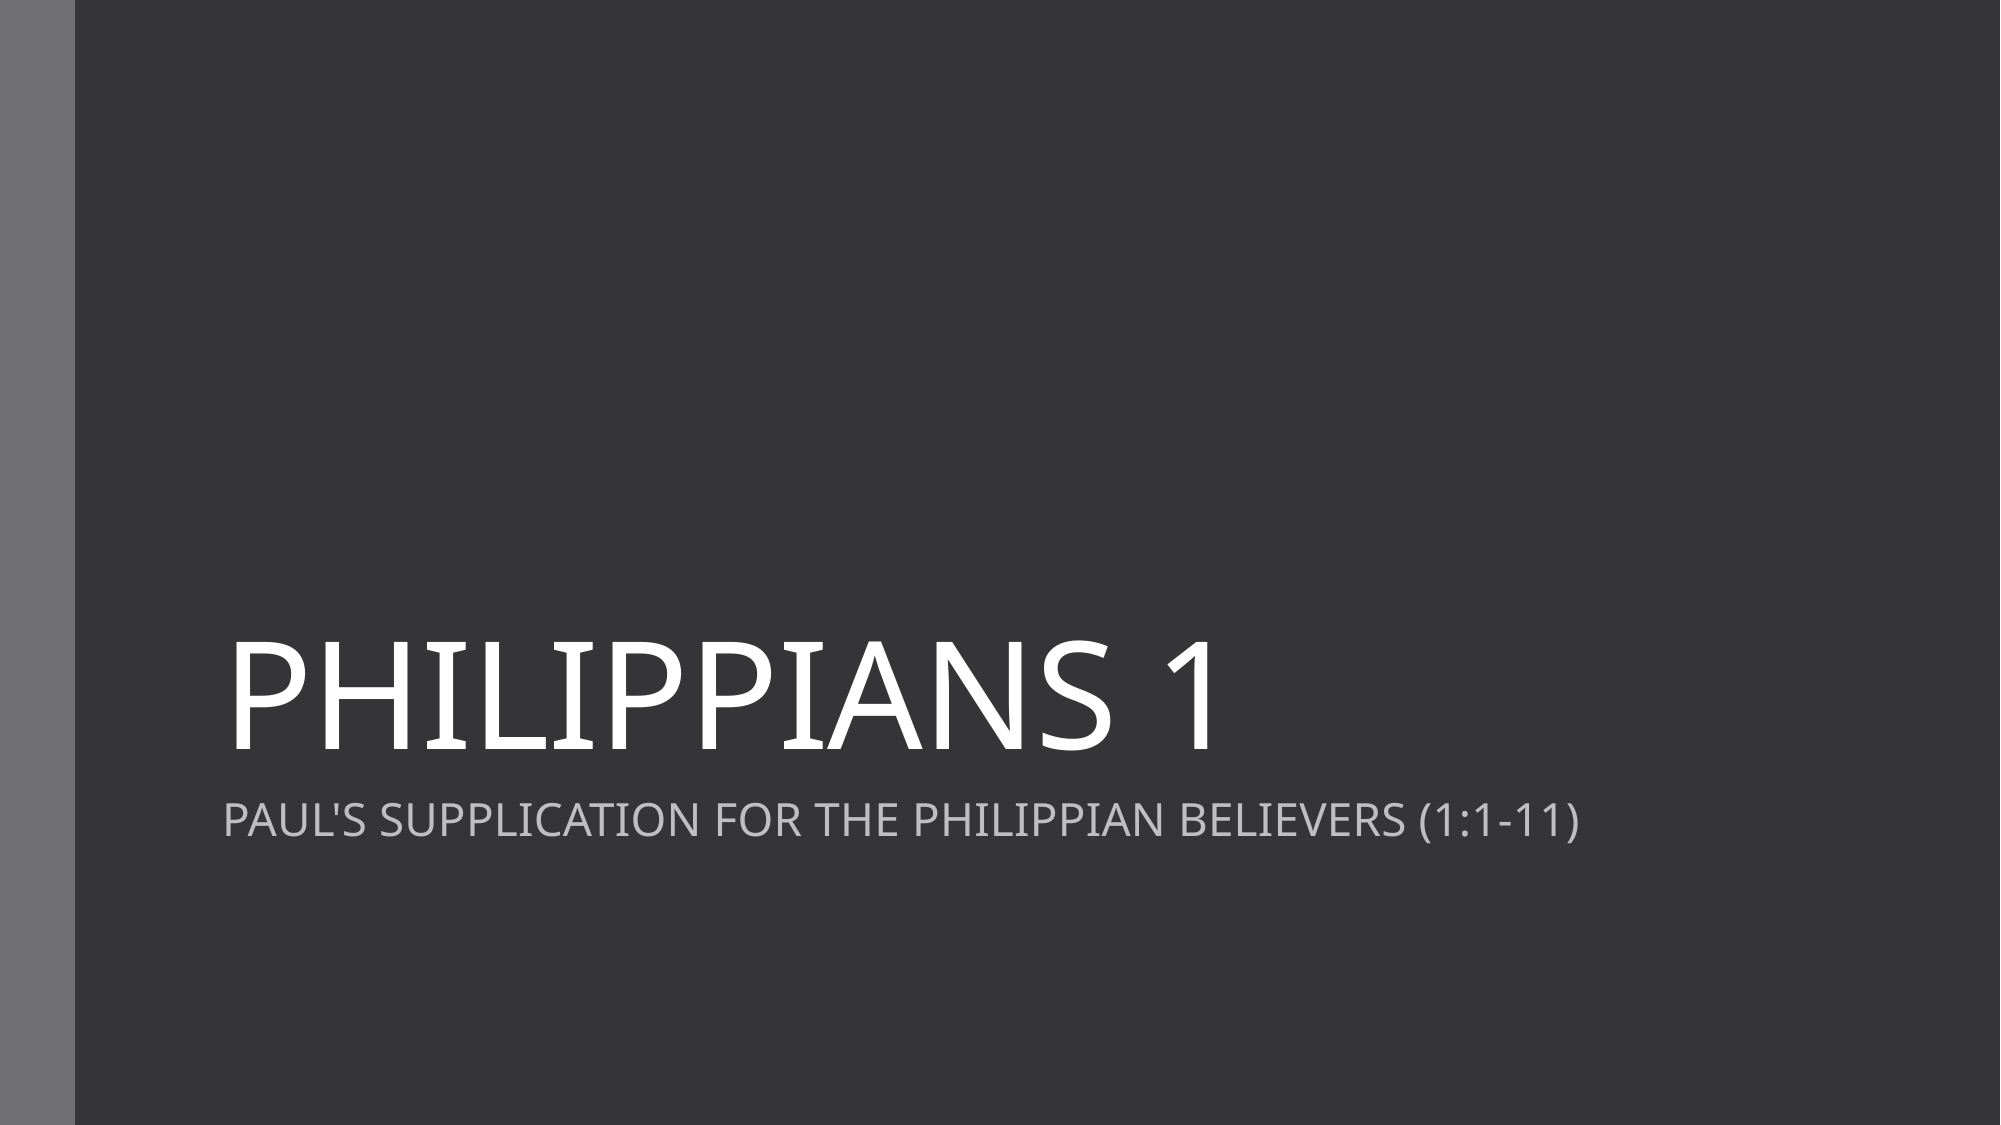

# PHILIPPIANS 1
PAUL'S SUPPLICATION FOR THE PHILIPPIAN BELIEVERS (1:1-11)